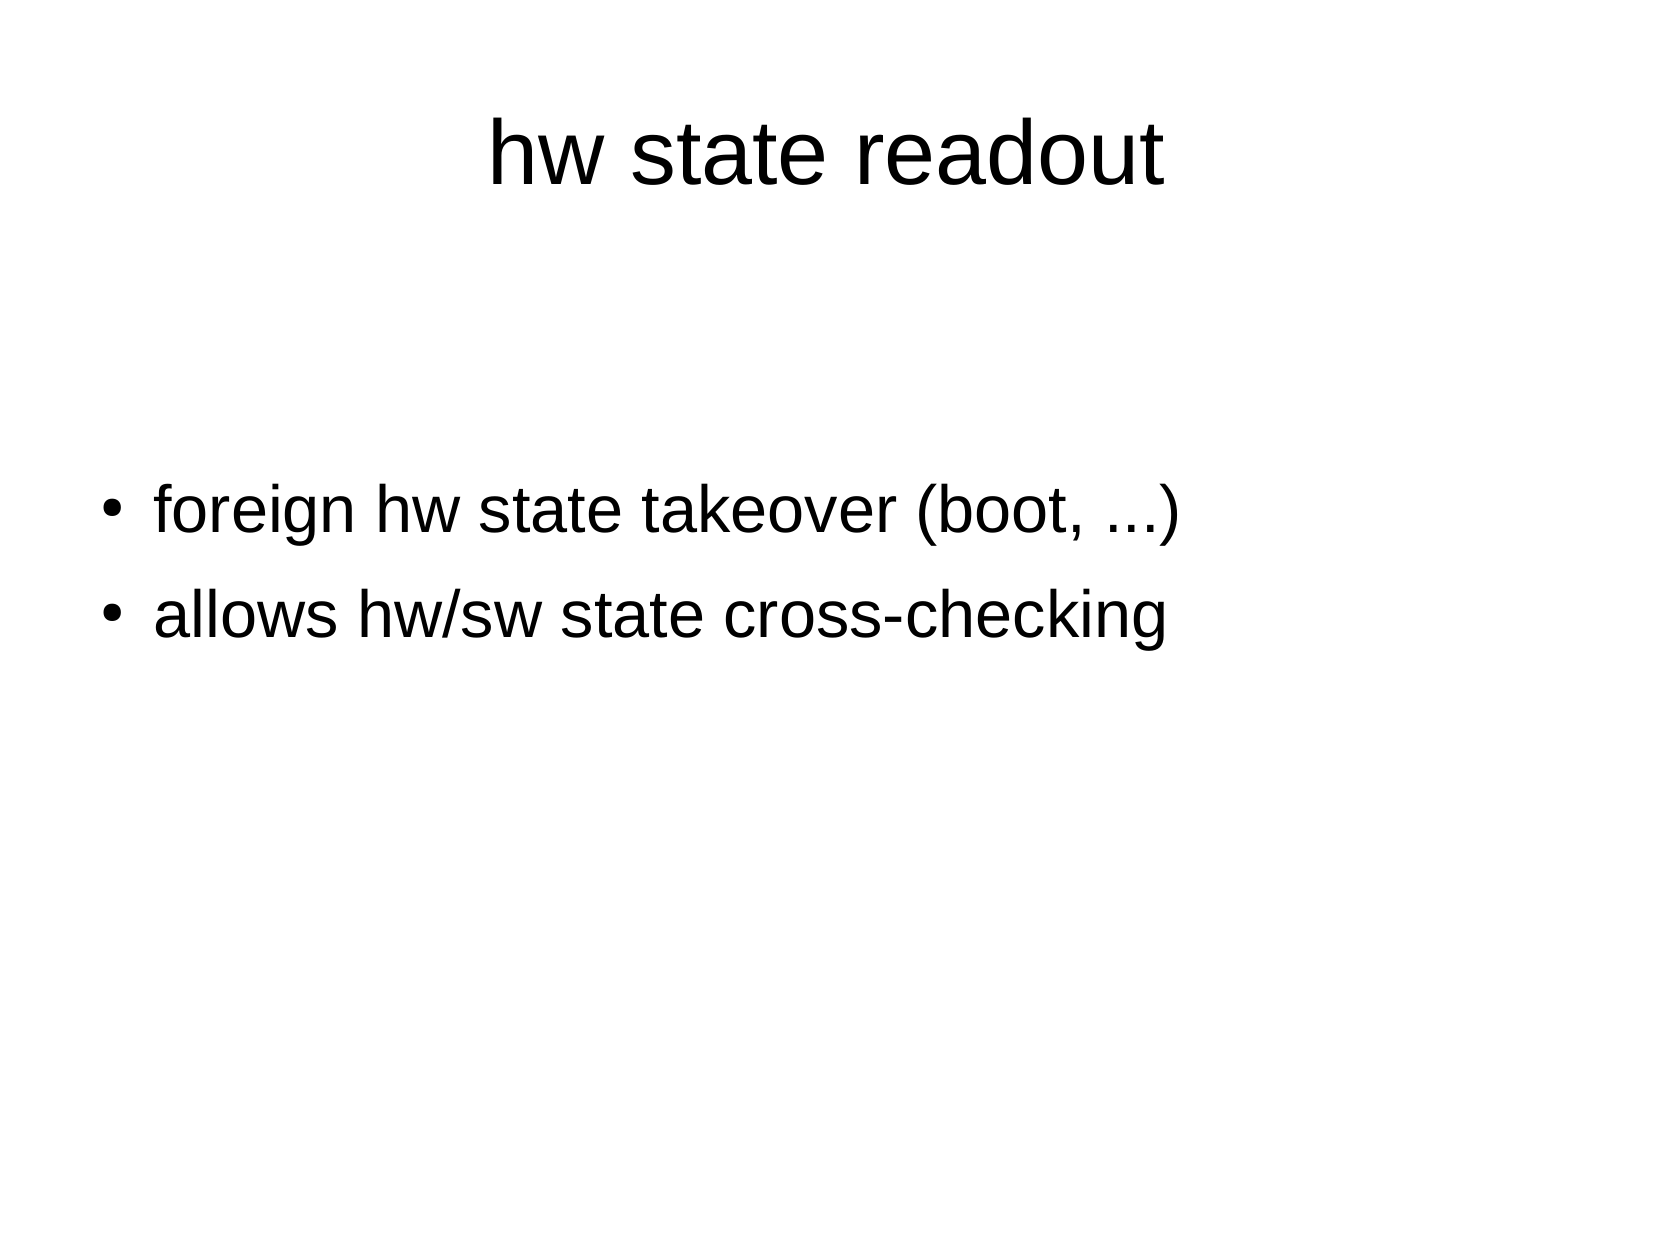

# hw state readout
foreign hw state takeover (boot, ...)
allows hw/sw state cross-checking